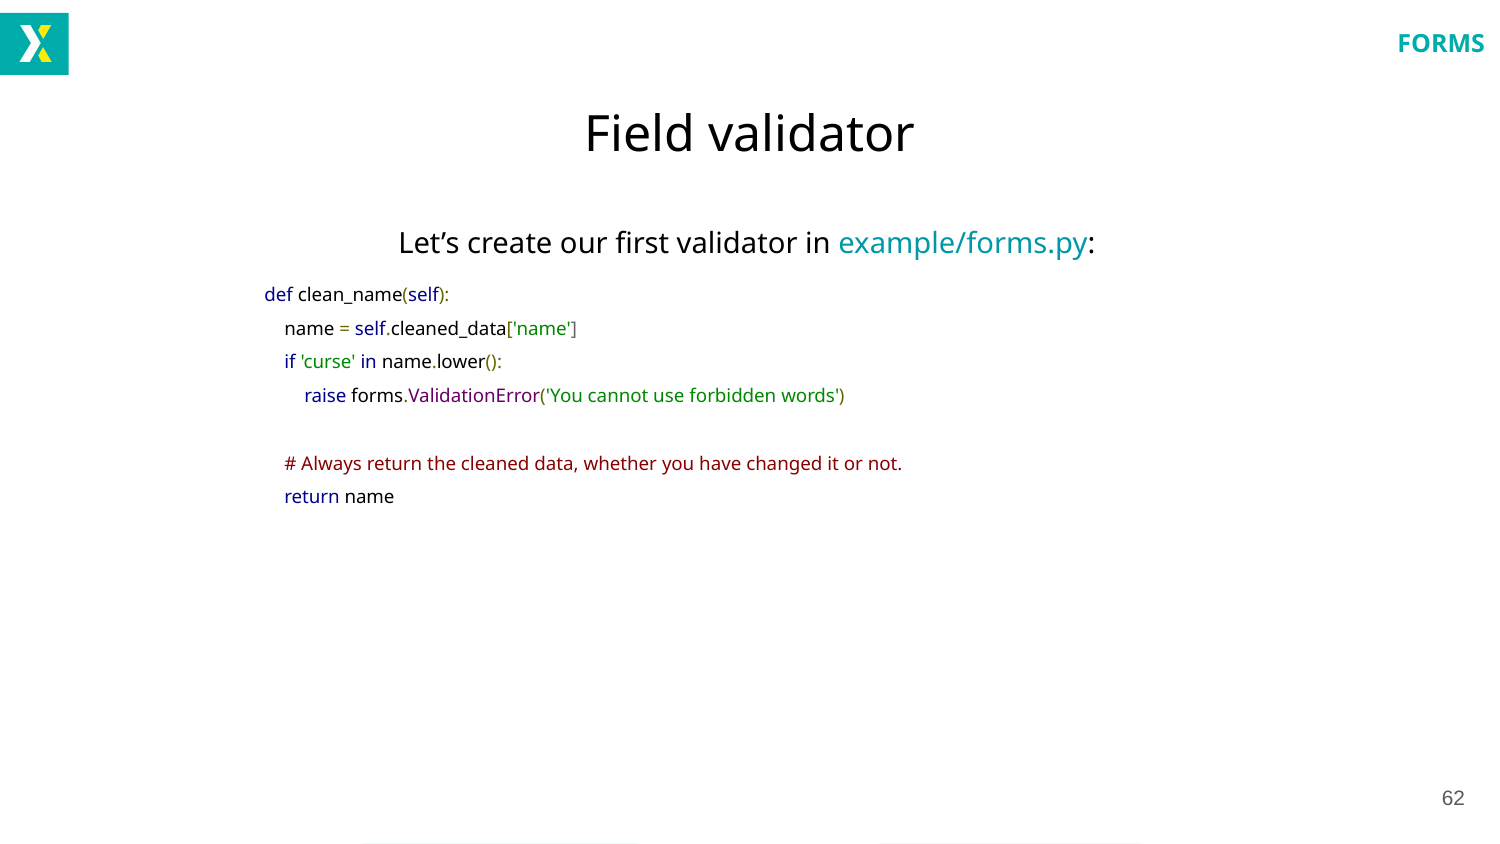

Field validator
Let’s create our first validator in example/forms.py:
 def clean_name(self):
 name = self.cleaned_data['name']
 if 'curse' in name.lower():
 raise forms.ValidationError('You cannot use forbidden words')
 # Always return the cleaned data, whether you have changed it or not.
 return name